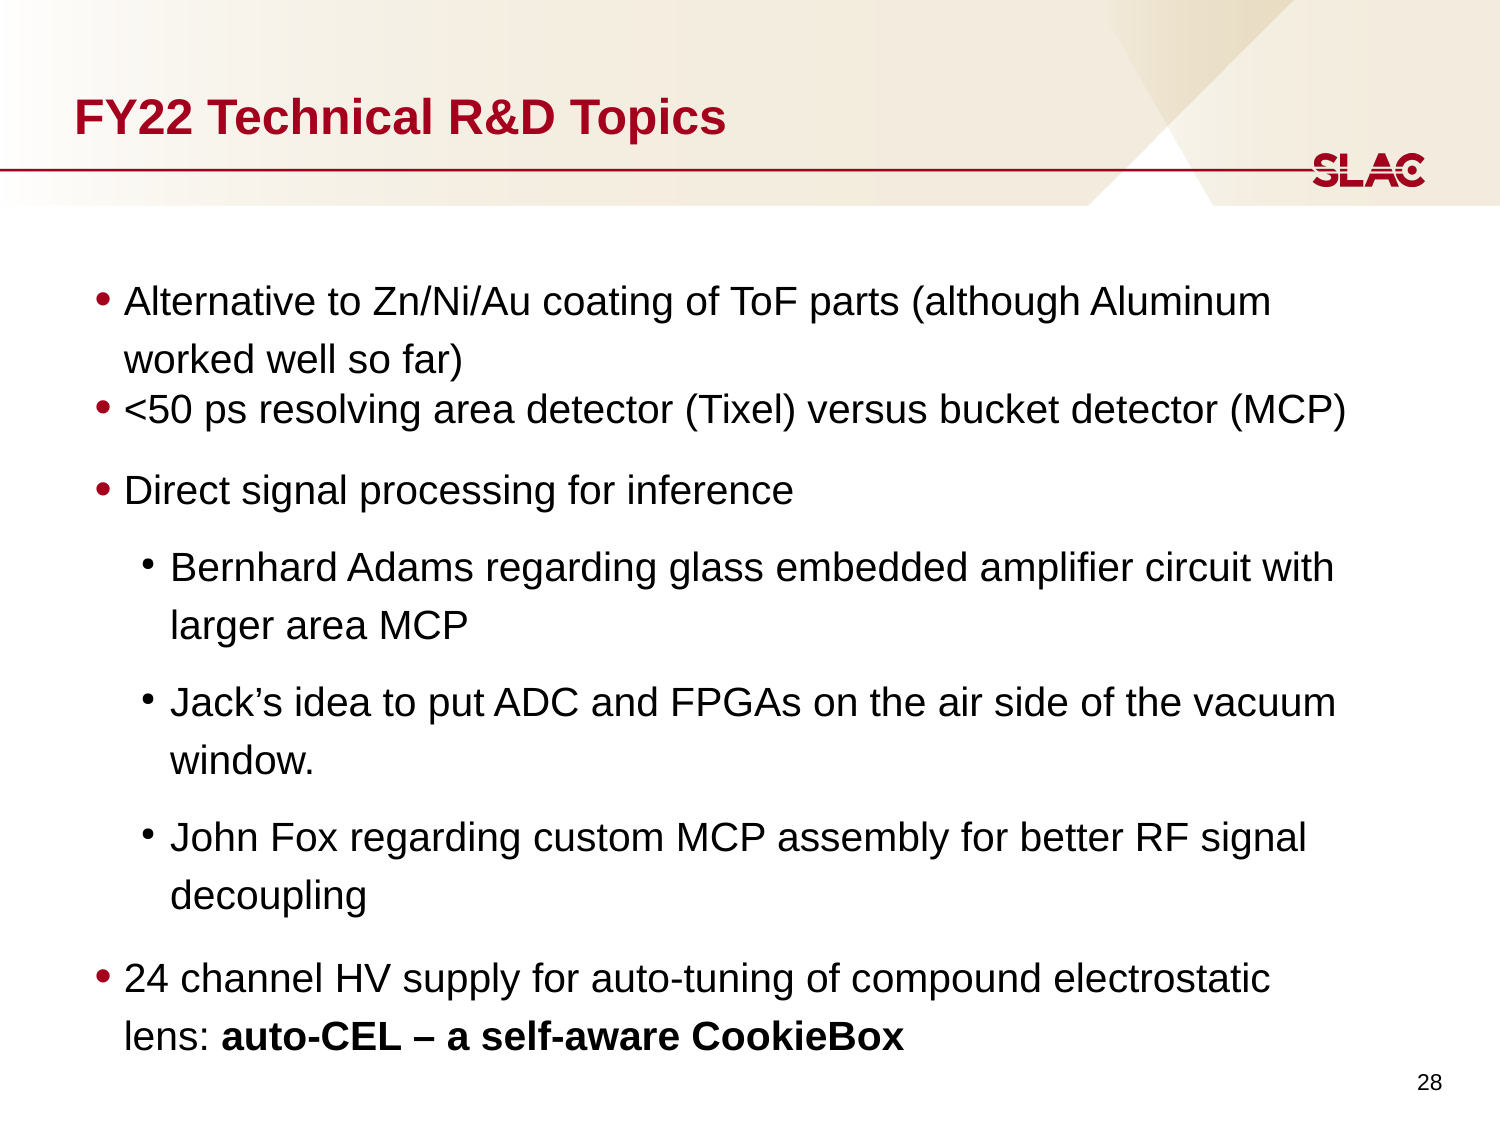

# FY22 Technical R&D Topics
Alternative to Zn/Ni/Au coating of ToF parts (although Aluminum worked well so far)
<50 ps resolving area detector (Tixel) versus bucket detector (MCP)
Direct signal processing for inference
Bernhard Adams regarding glass embedded amplifier circuit with larger area MCP
Jack’s idea to put ADC and FPGAs on the air side of the vacuum window.
John Fox regarding custom MCP assembly for better RF signal decoupling
24 channel HV supply for auto-tuning of compound electrostatic lens: auto-CEL – a self-aware CookieBox